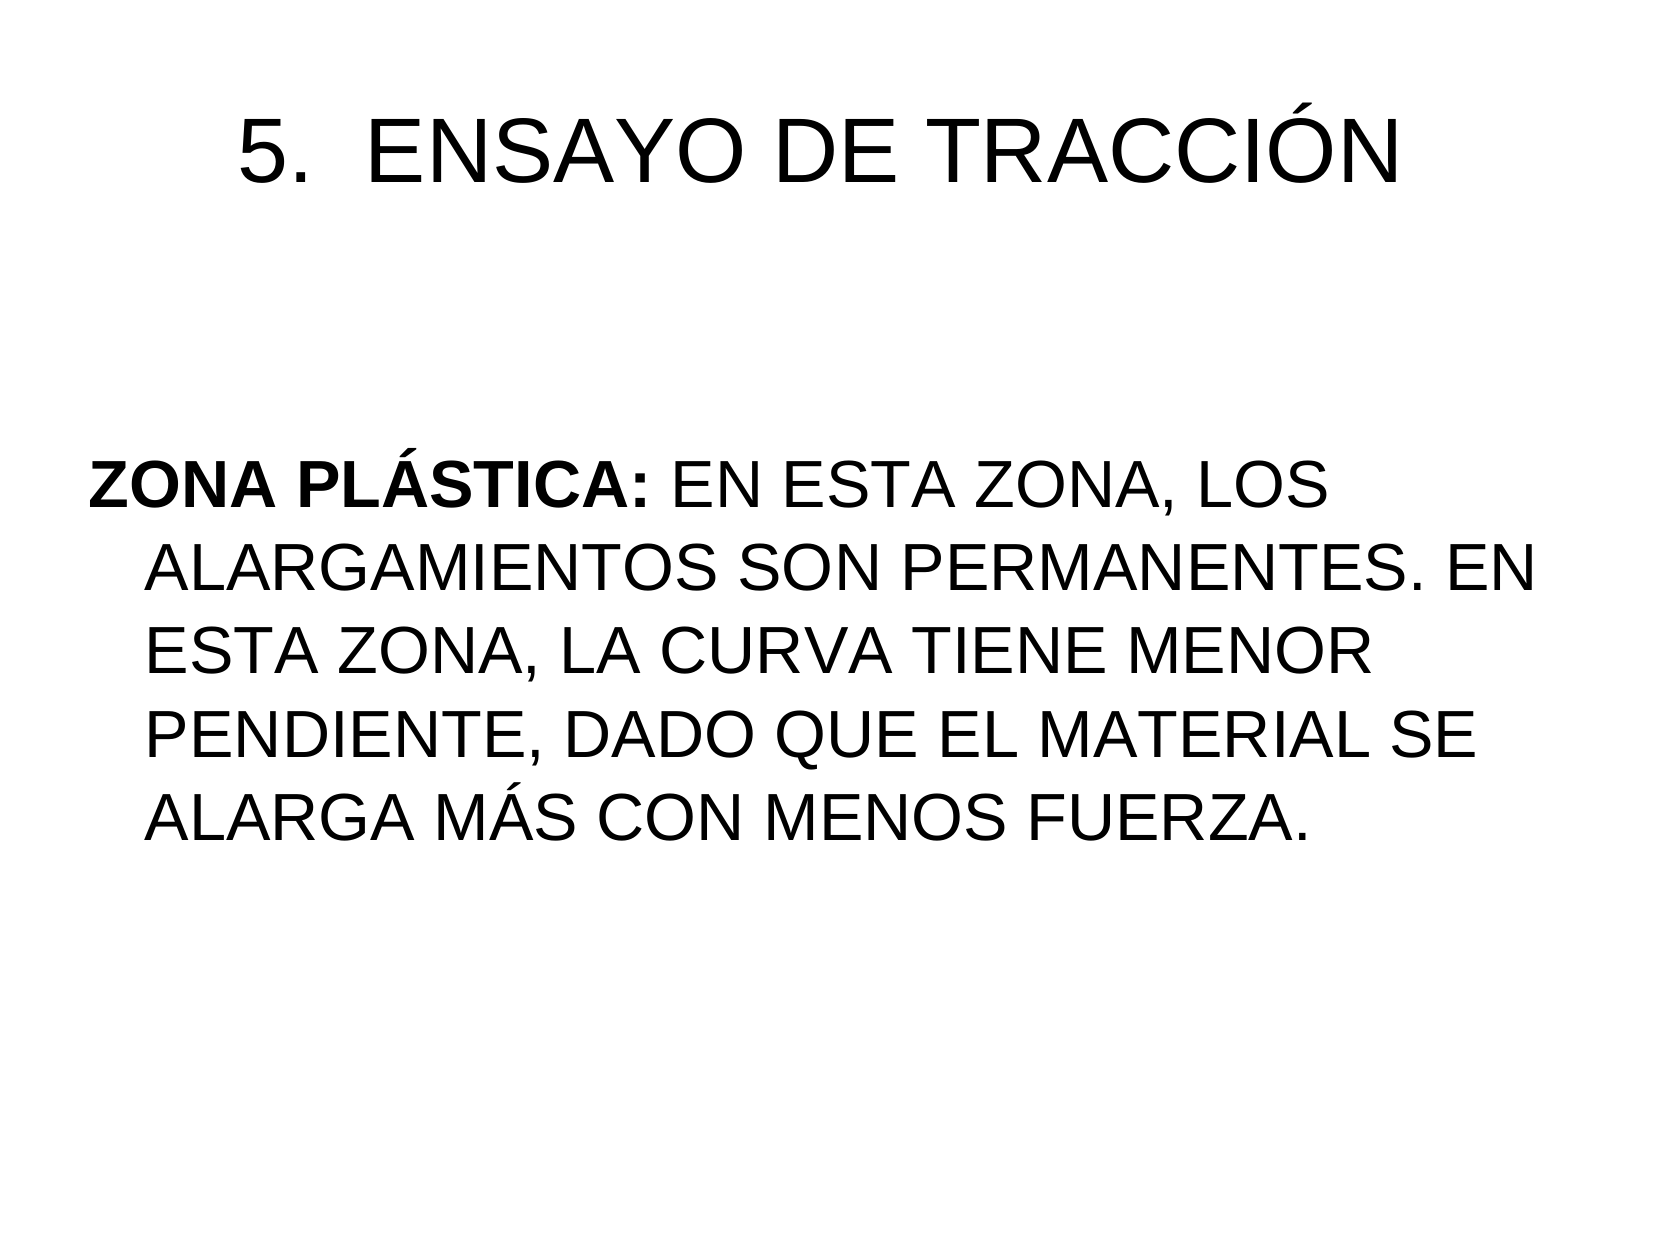

5. ENSAYO DE TRACCIÓN
# ZONA PLÁSTICA: EN ESTA ZONA, LOS ALARGAMIENTOS SON PERMANENTES. EN ESTA ZONA, LA CURVA TIENE MENOR PENDIENTE, DADO QUE EL MATERIAL SE ALARGA MÁS CON MENOS FUERZA.